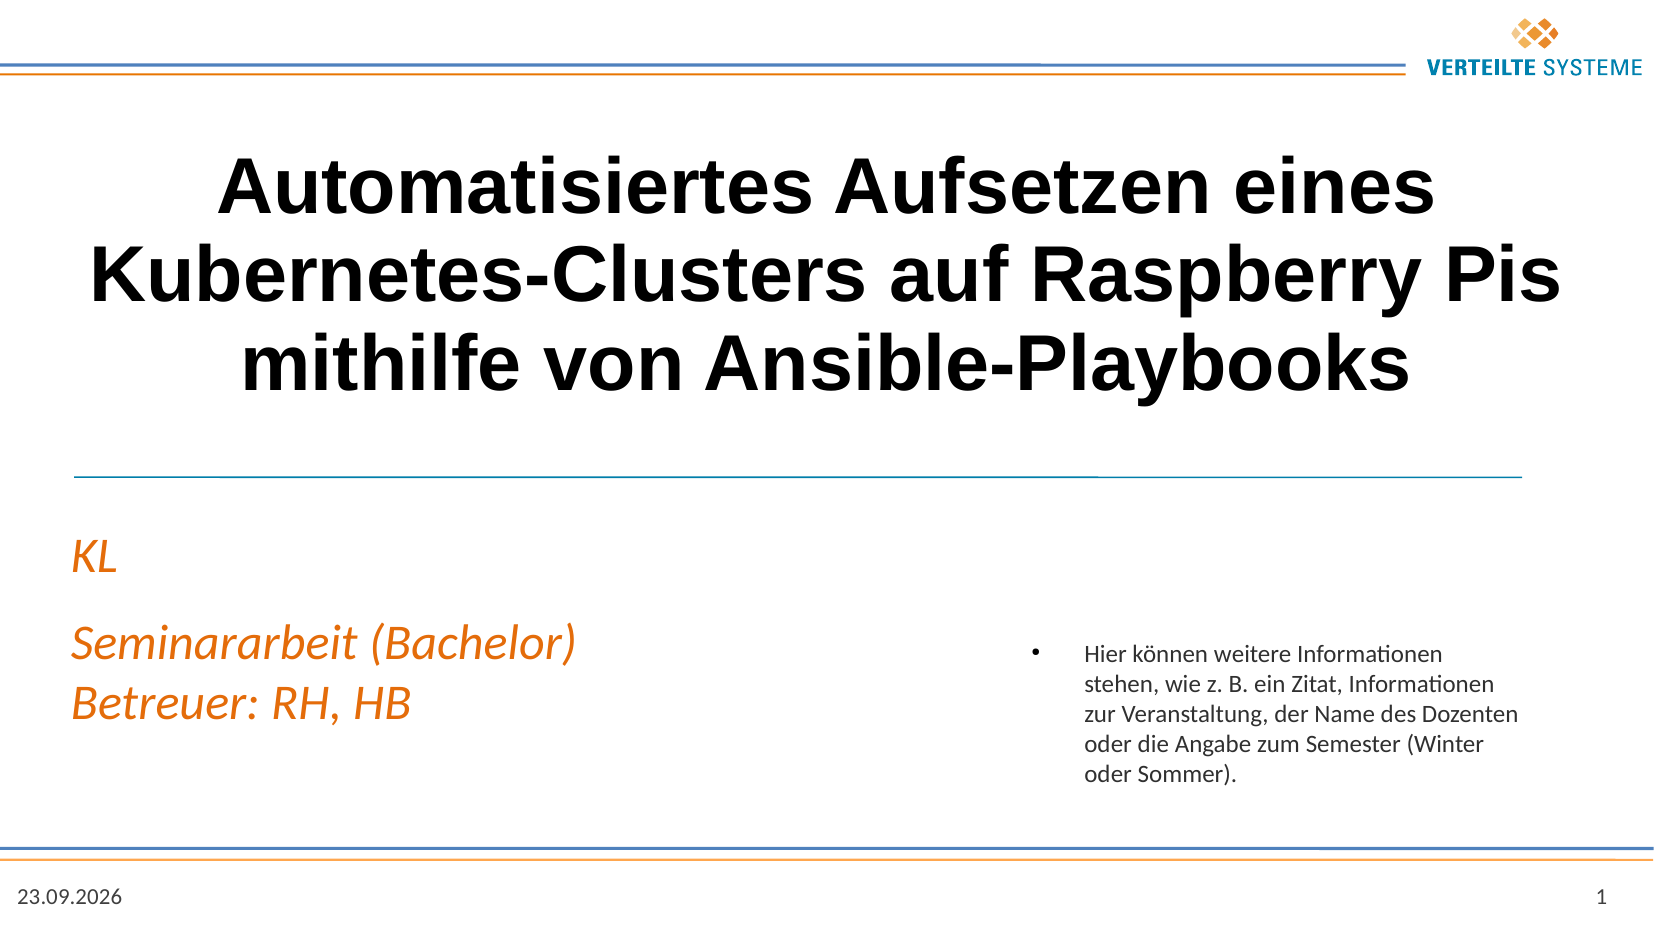

# Automatisiertes Aufsetzen eines
Kubernetes-Clusters auf Raspberry Pis
mithilfe von Ansible-Playbooks
KL
Seminararbeit (Bachelor)
Betreuer: RH, HB